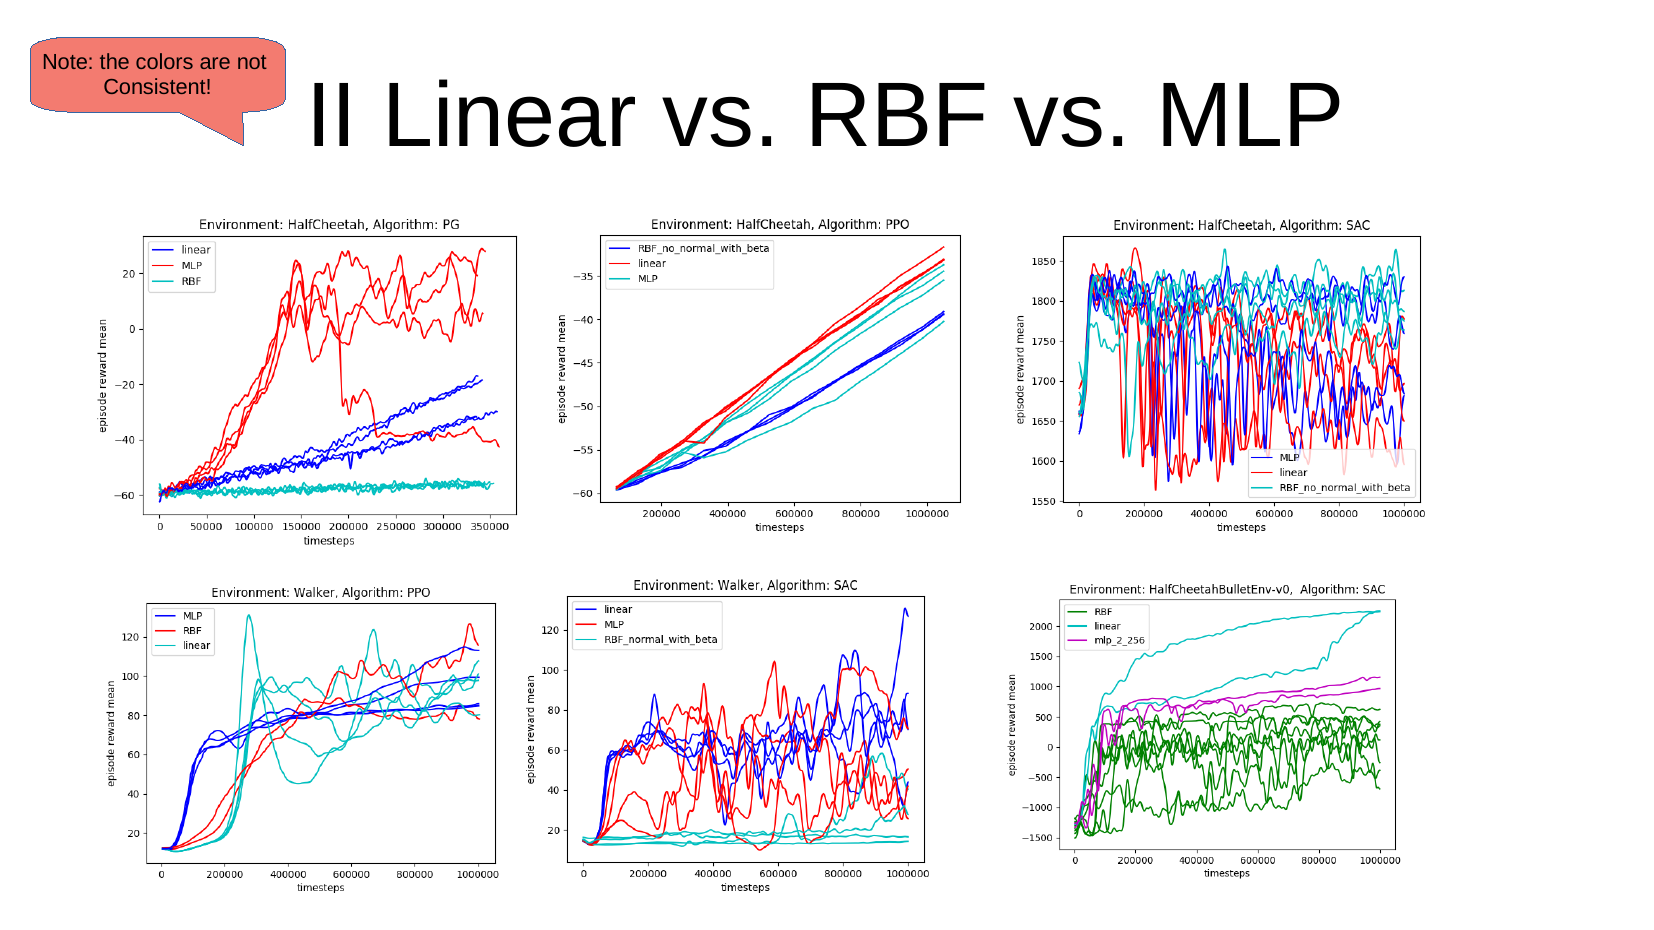

Note: the colors are not
Consistent!
# II Linear vs. RBF vs. MLP